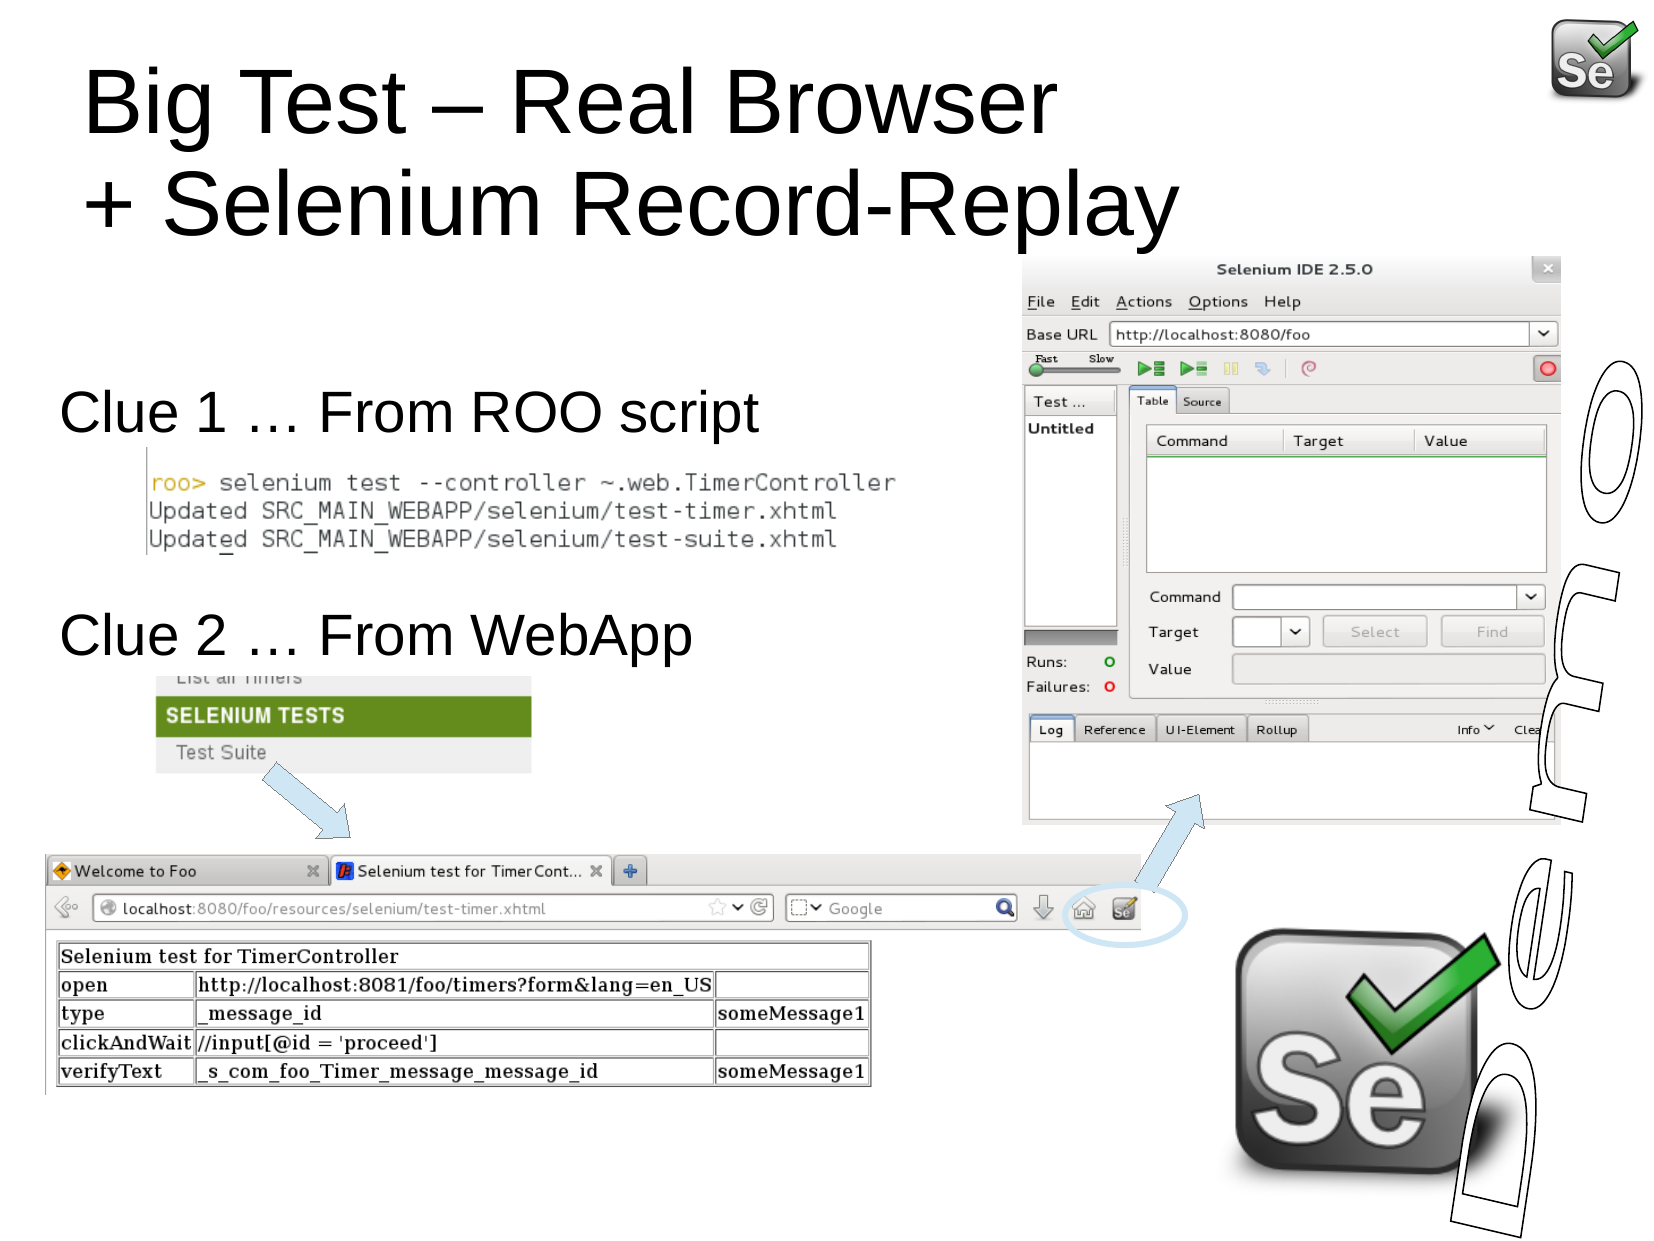

# Big Test – Real Browser + Selenium Record-Replay
Clue 1 … From ROO script
Clue 2 … From WebApp
Demo